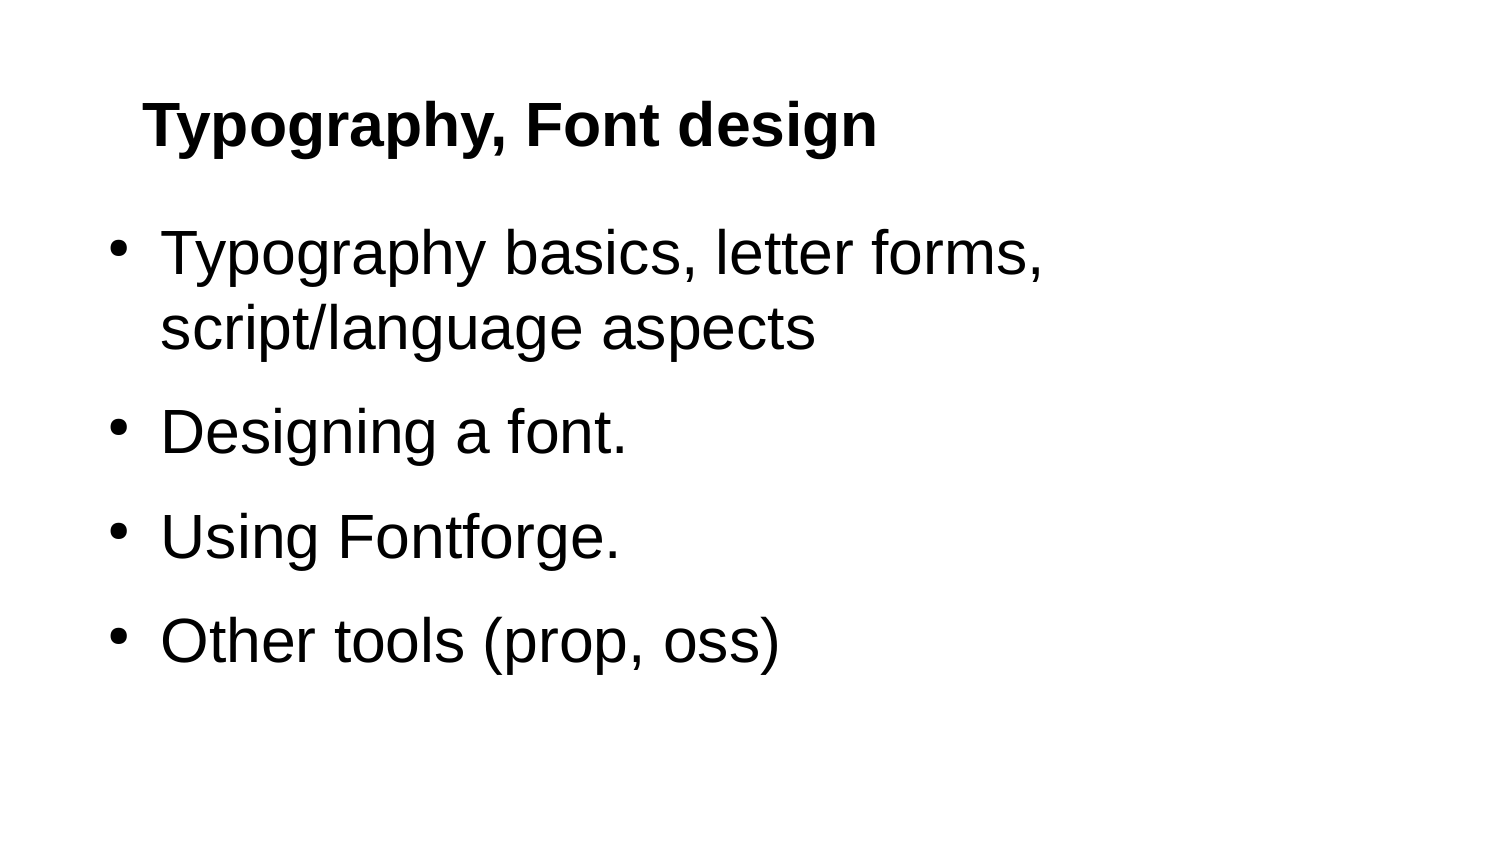

# Typography, Font design
Typography basics, letter forms, script/language aspects
Designing a font.
Using Fontforge.
Other tools (prop, oss)